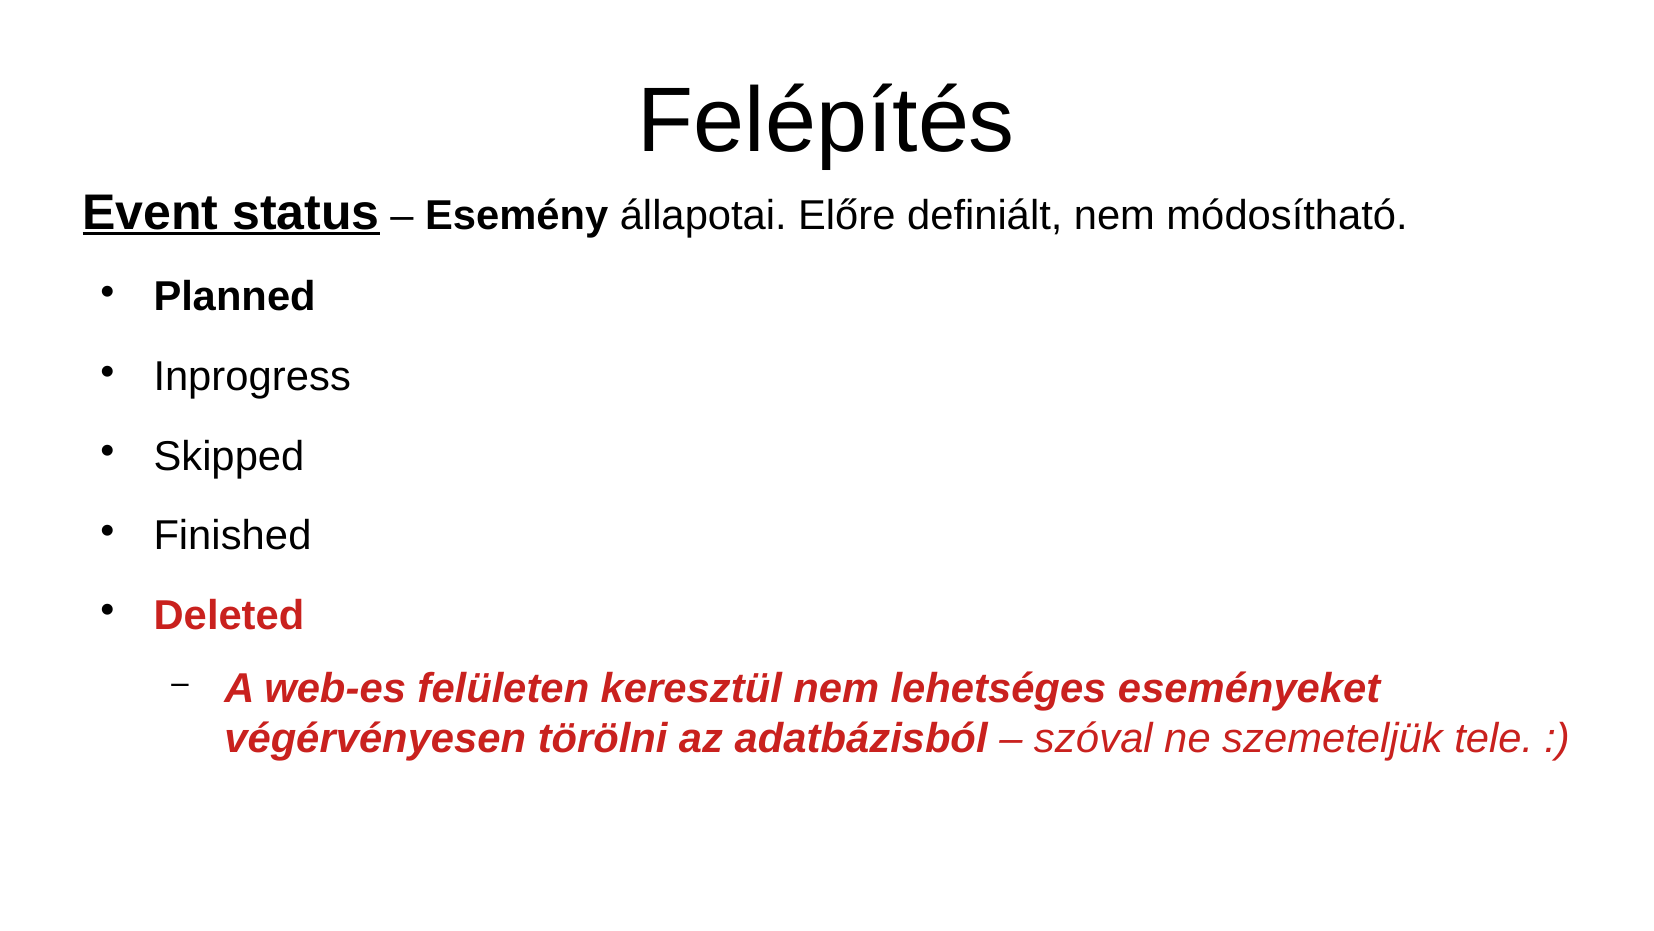

# Felépítés
Event status – Esemény állapotai. Előre definiált, nem módosítható.
Planned
Inprogress
Skipped
Finished
Deleted
A web-es felületen keresztül nem lehetséges eseményeket végérvényesen törölni az adatbázisból – szóval ne szemeteljük tele. :)